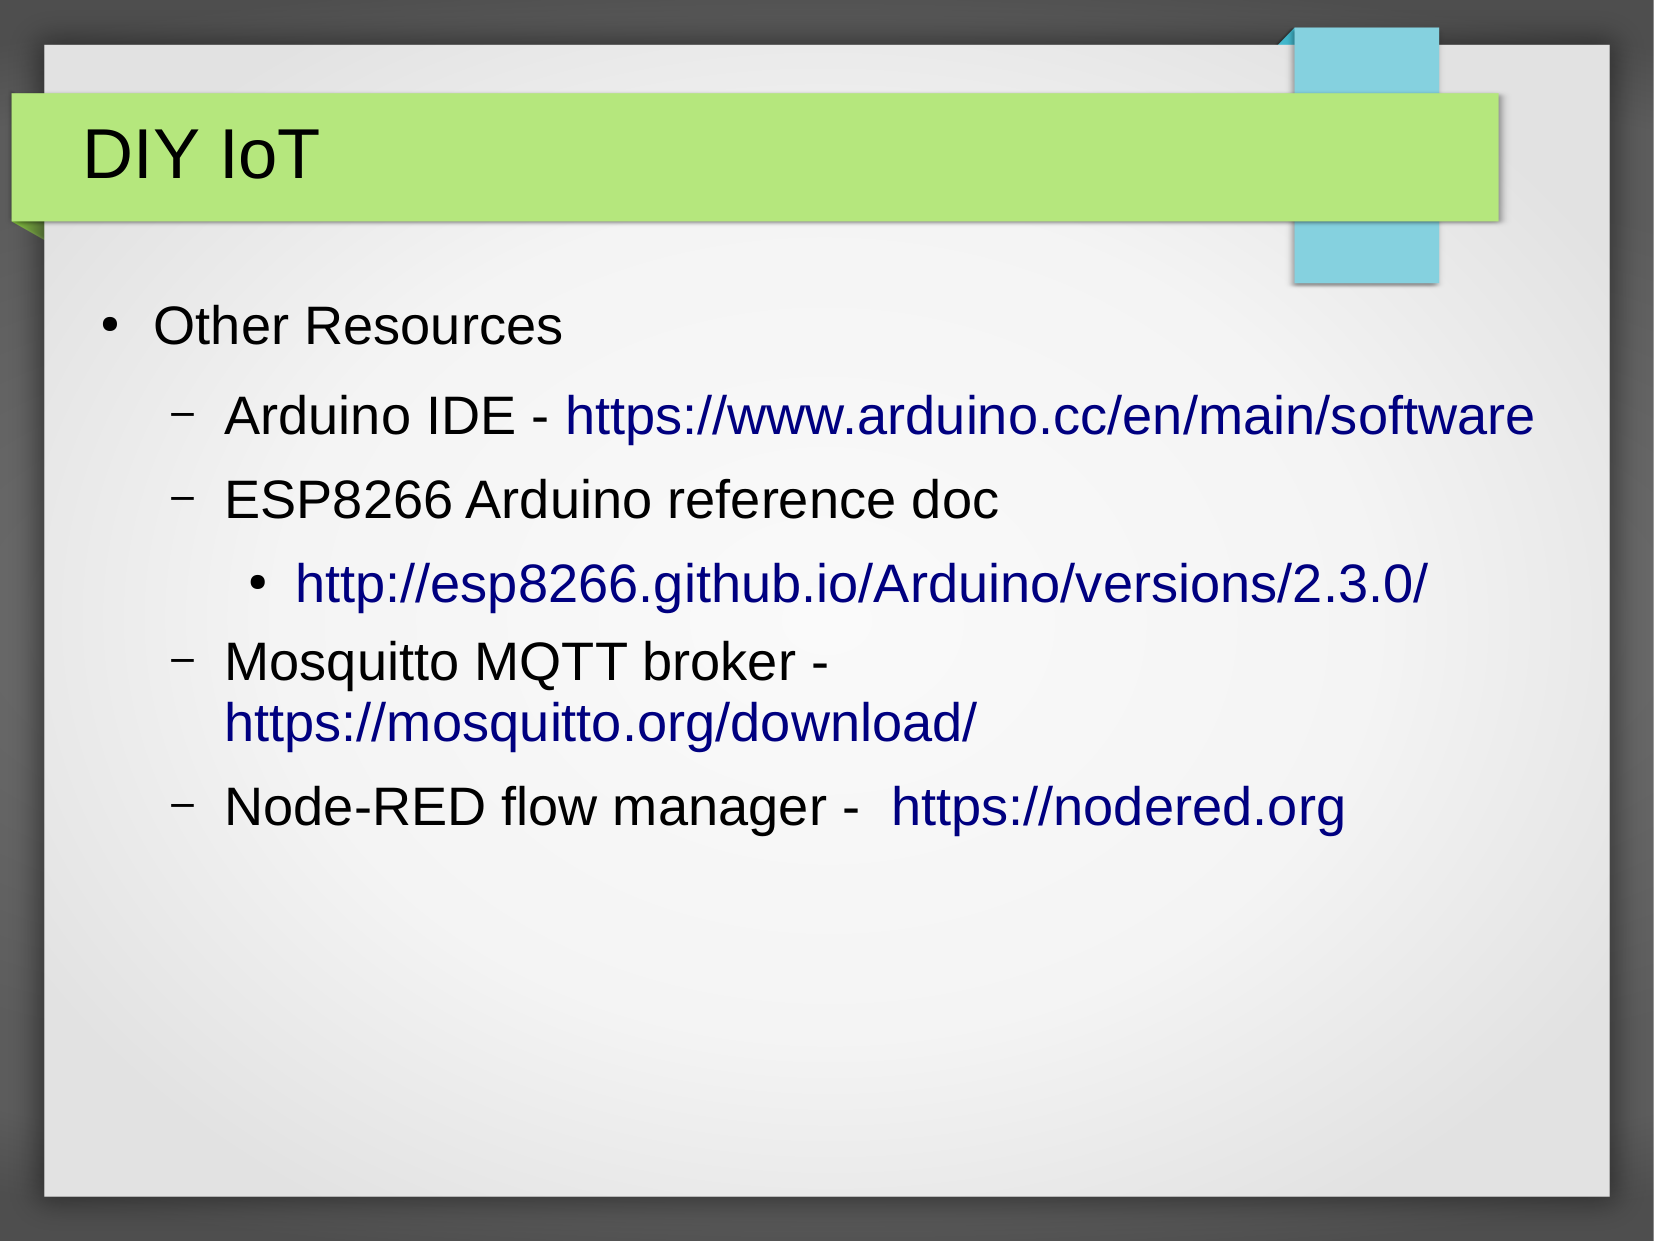

# DIY IoT
Other Resources
Arduino IDE - https://www.arduino.cc/en/main/software
ESP8266 Arduino reference doc
http://esp8266.github.io/Arduino/versions/2.3.0/
Mosquitto MQTT broker - https://mosquitto.org/download/
Node-RED flow manager - https://nodered.org